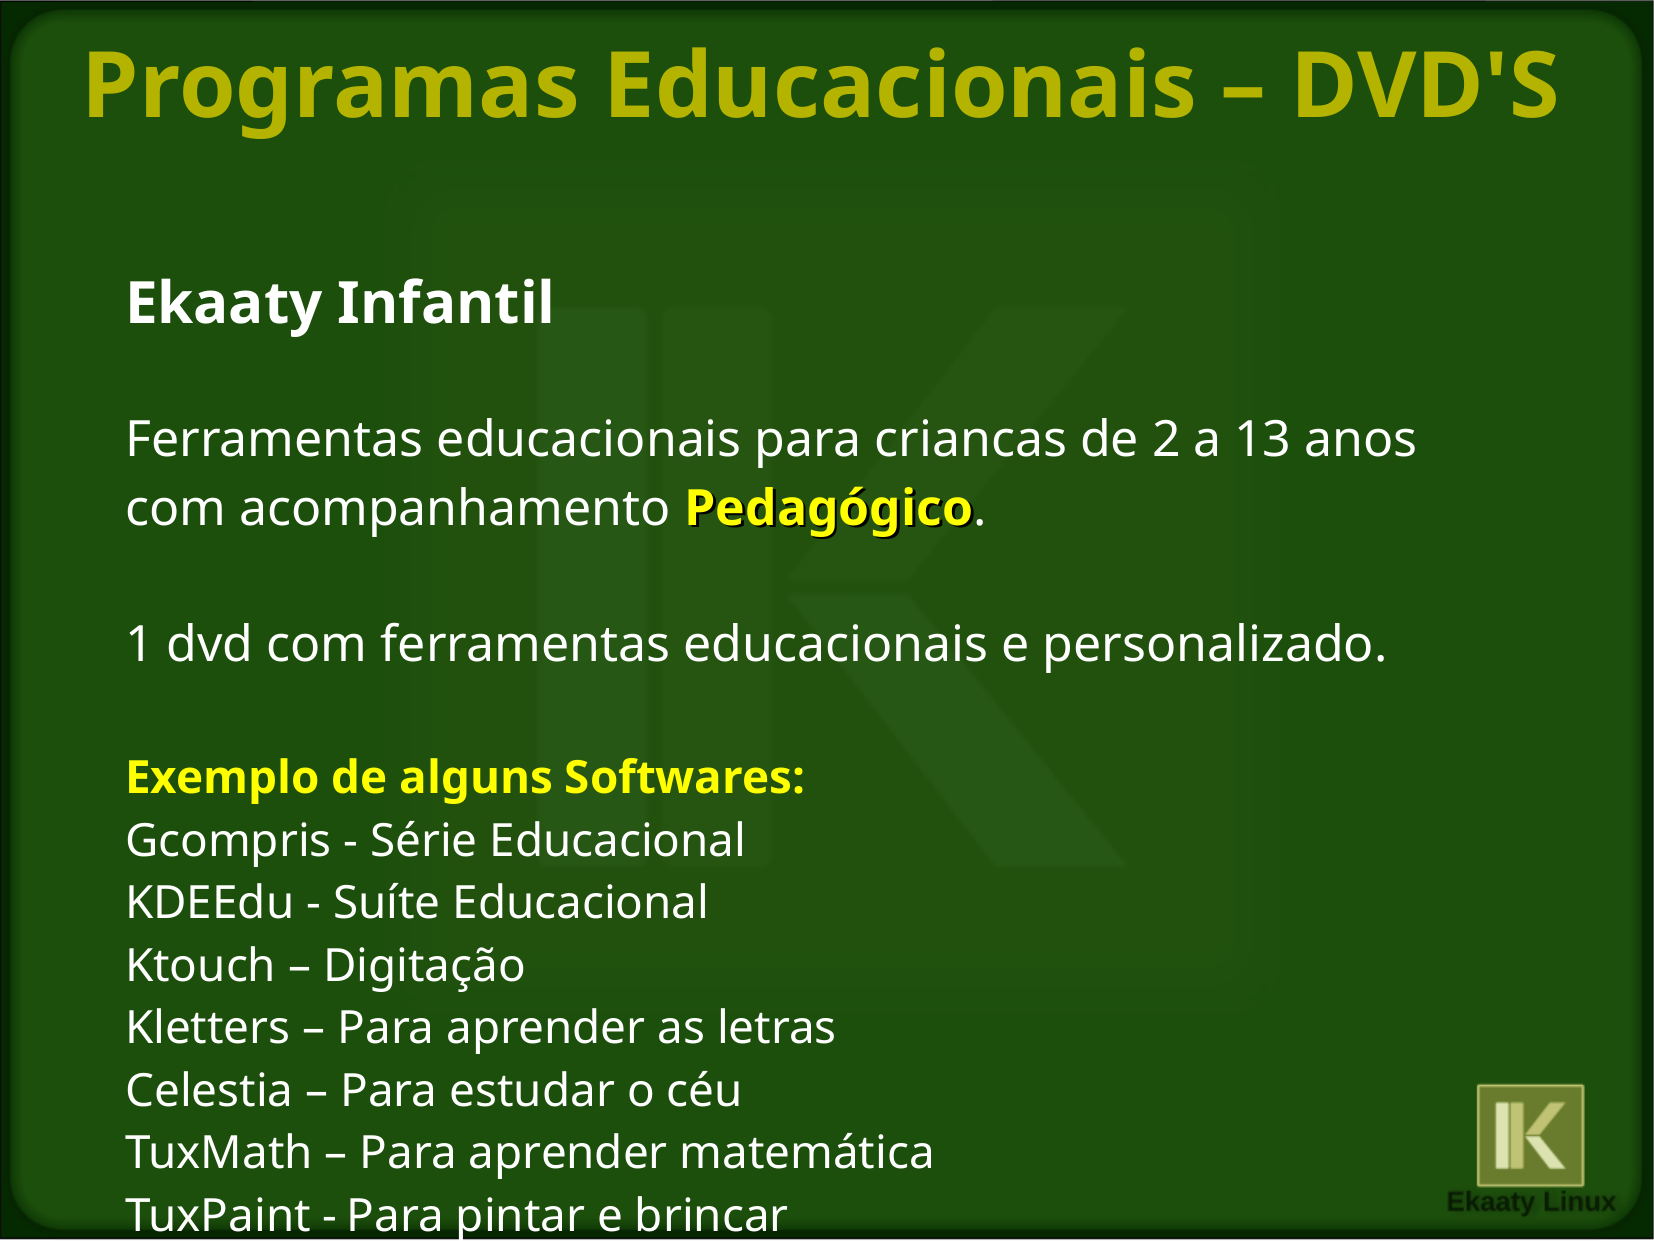

# Programas Educacionais – DVD'S
Ekaaty Infantil
Ferramentas educacionais para criancas de 2 a 13 anos com acompanhamento Pedagógico.
1 dvd com ferramentas educacionais e personalizado.
Exemplo de alguns Softwares:
Gcompris - Série Educacional
KDEEdu - Suíte Educacional
Ktouch – Digitação
Kletters – Para aprender as letras
Celestia – Para estudar o céu
TuxMath – Para aprender matemática
TuxPaint -	Para pintar e brincar
Etc...